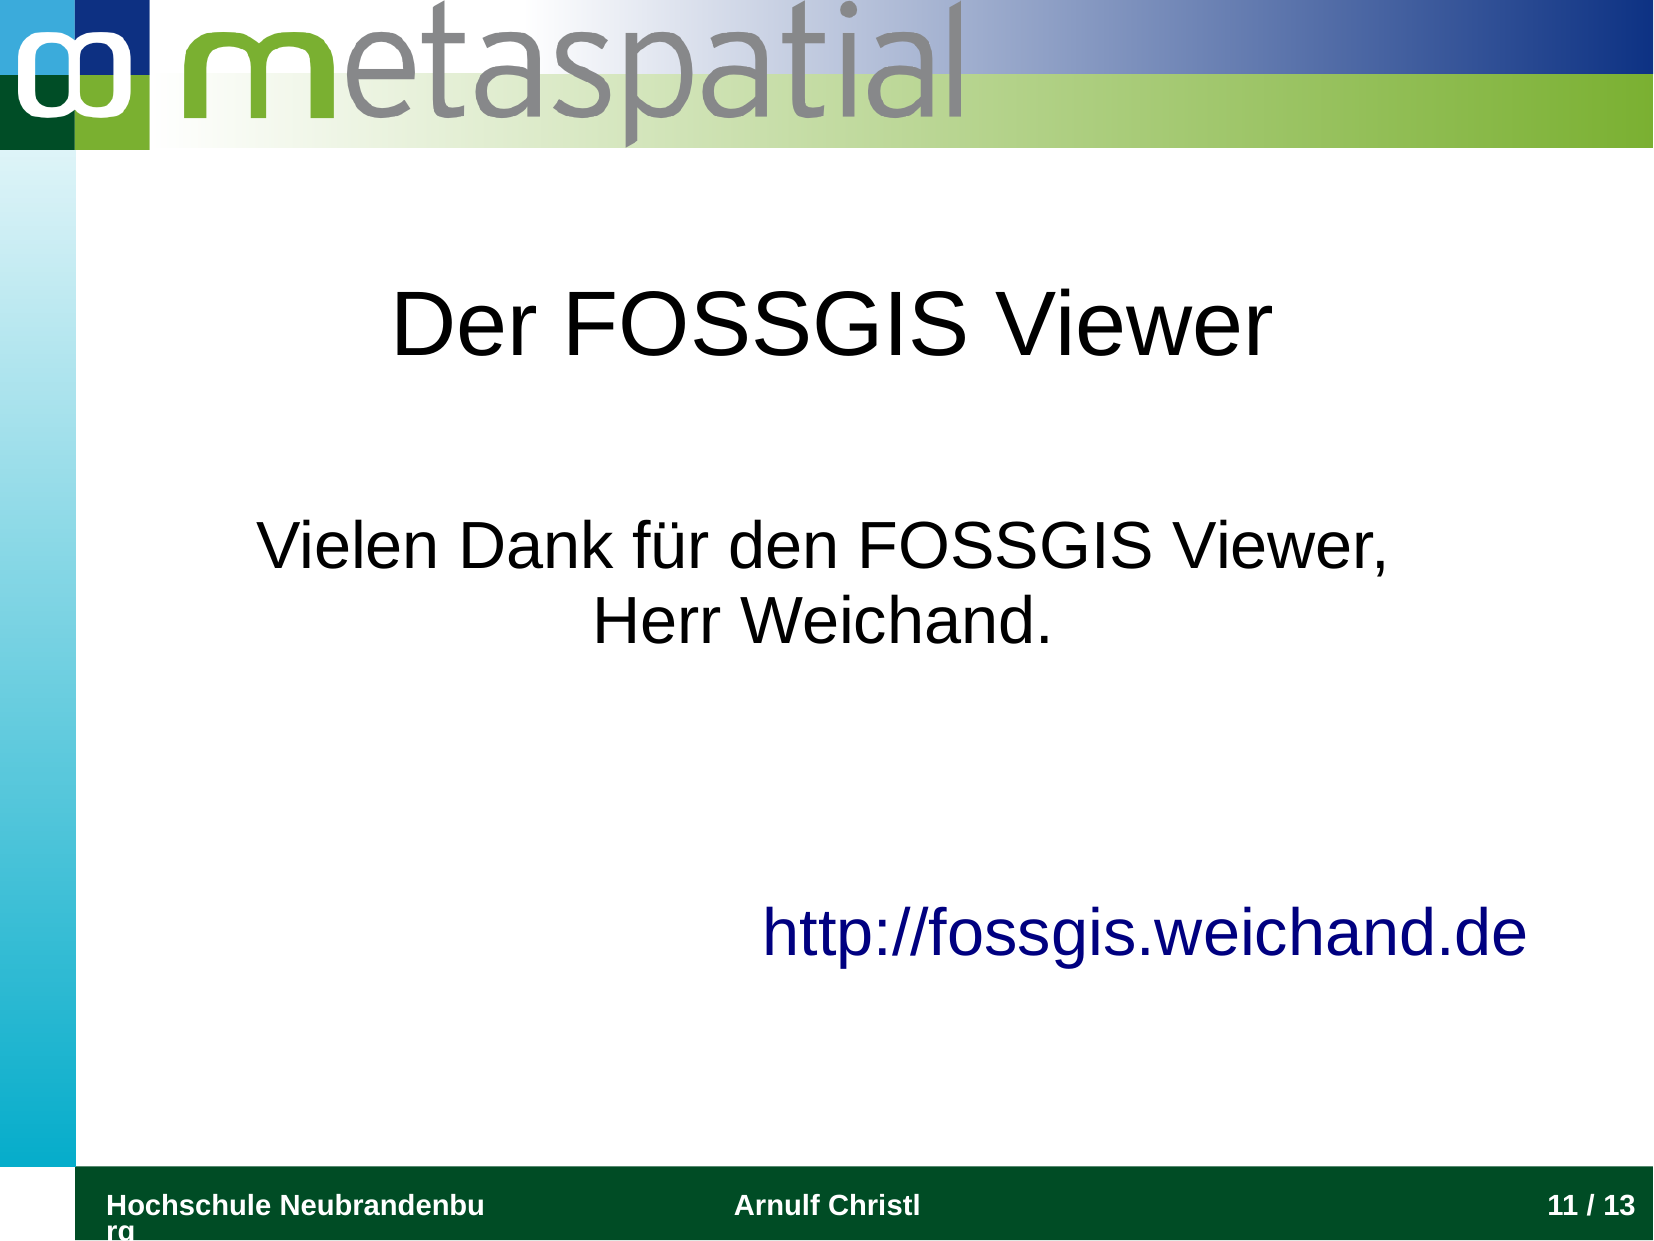

# Der FOSSGIS Viewer
Vielen Dank für den FOSSGIS Viewer,
Herr Weichand.
http://fossgis.weichand.de
Hochschule Neubrandenburg
Arnulf Christl
11